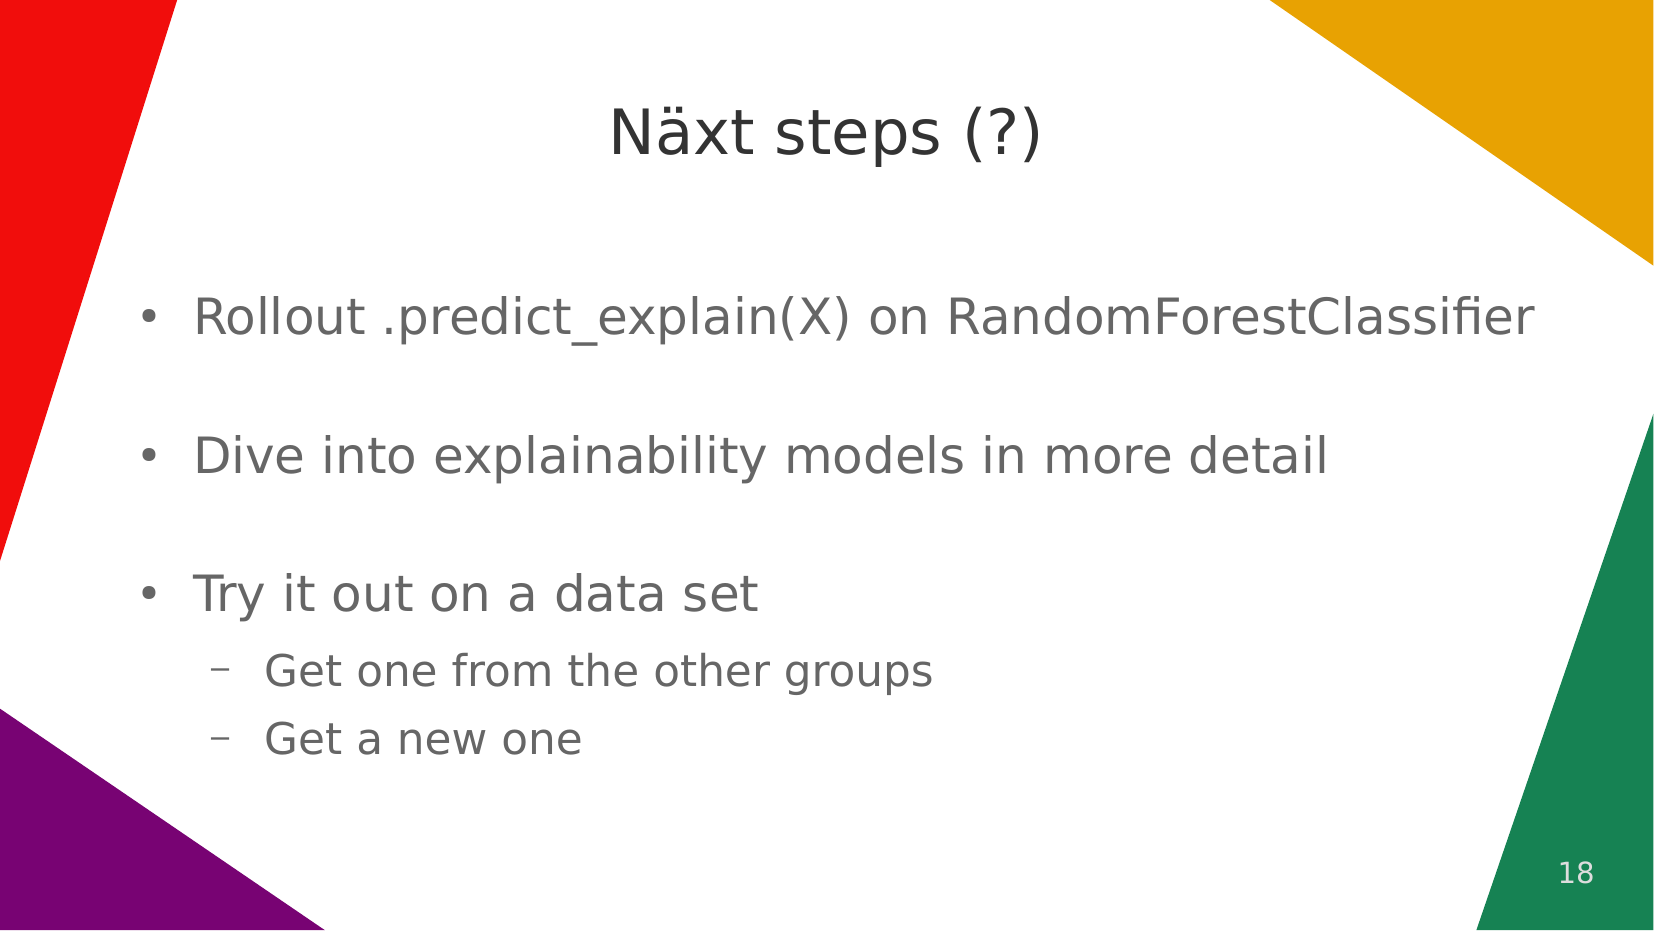

# Näxt steps (?)
Rollout .predict_explain(X) on RandomForestClassifier
Dive into explainability models in more detail
Try it out on a data set
Get one from the other groups
Get a new one
18